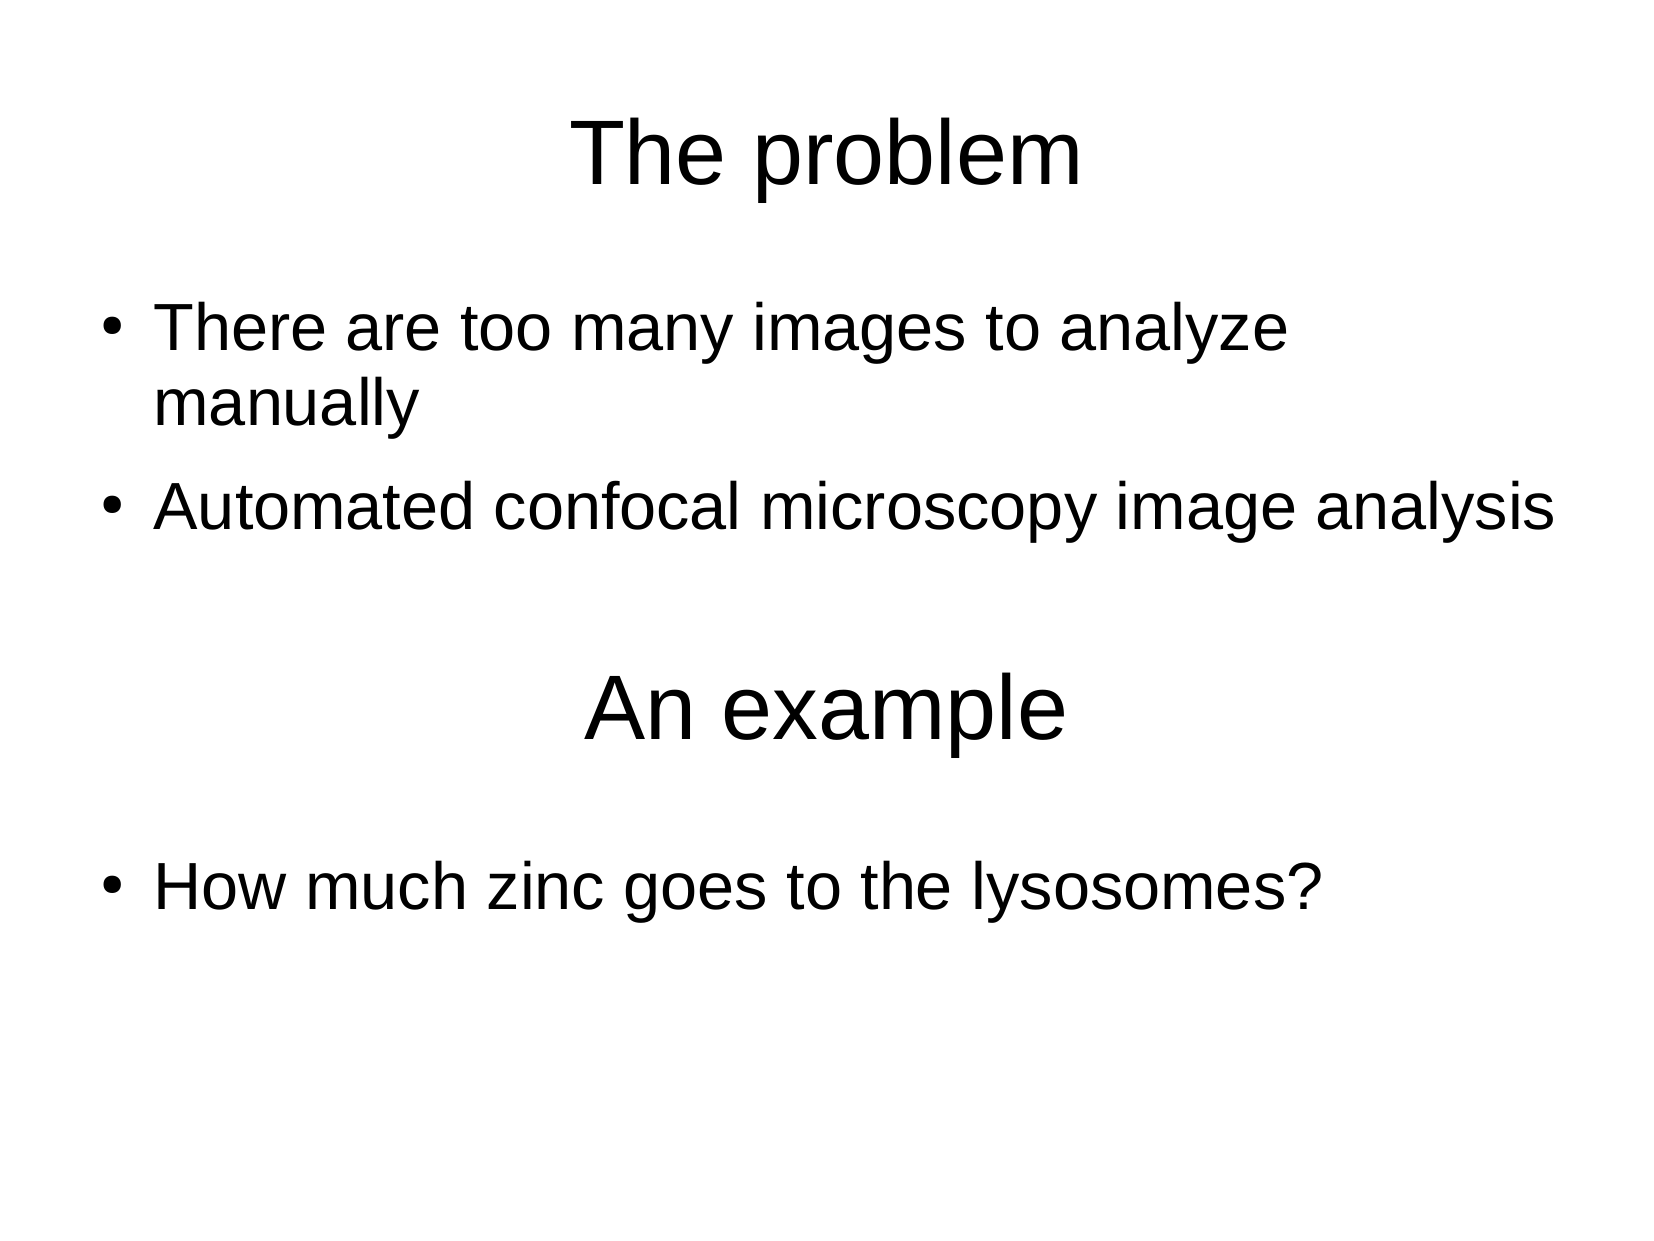

# The problem
There are too many images to analyze manually
Automated confocal microscopy image analysis
An example
How much zinc goes to the lysosomes?